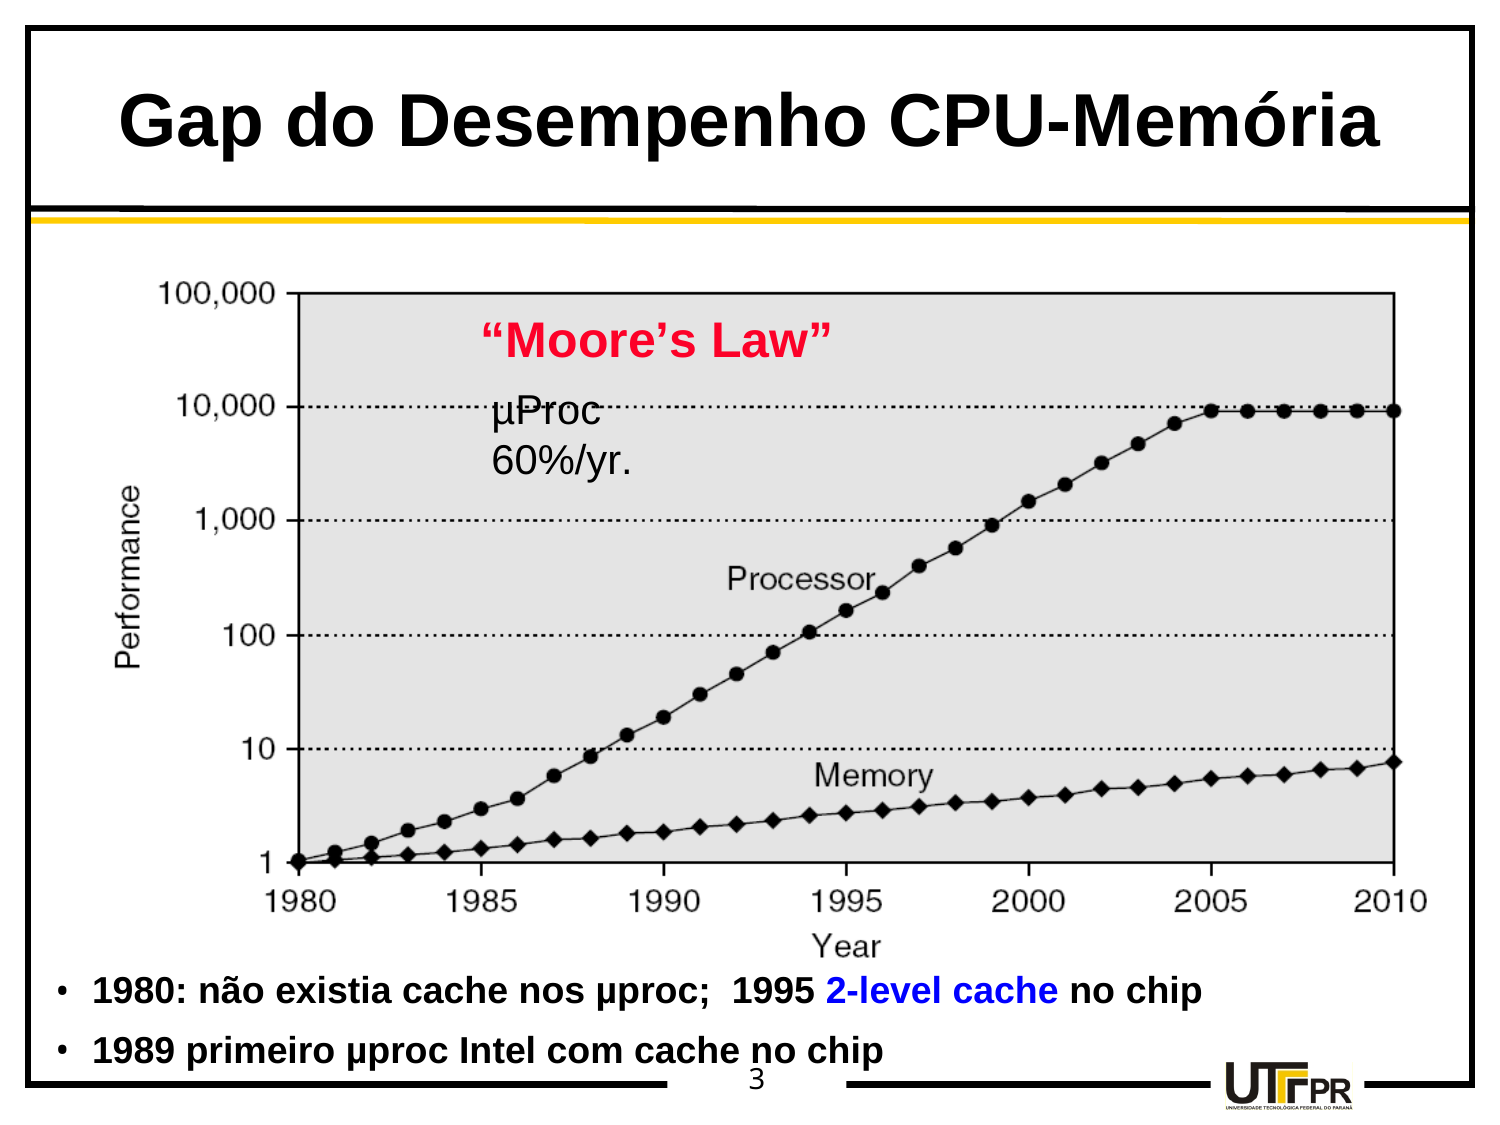

# Gap do Desempenho CPU-Memória
1980: não existia cache nos µproc; 1995 2-level cache no chip
1989 primeiro µproc Intel com cache no chip
“Moore’s Law”
µProc
60%/yr.